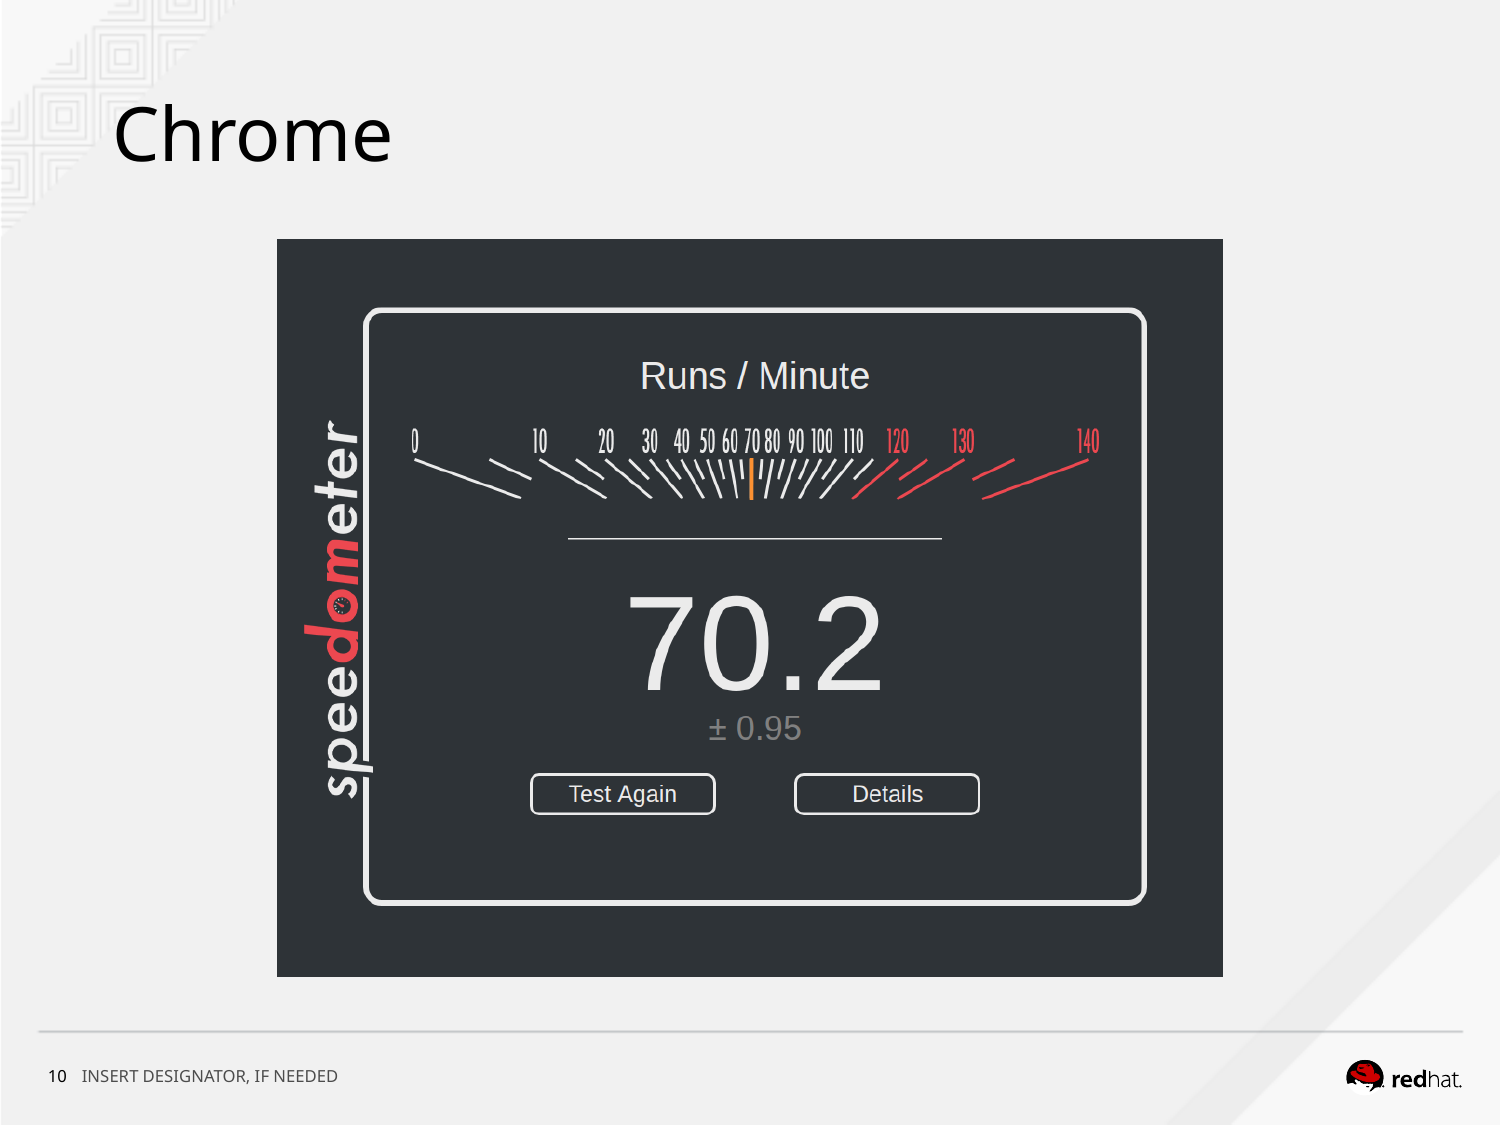

# Chrome
10
INSERT DESIGNATOR, IF NEEDED